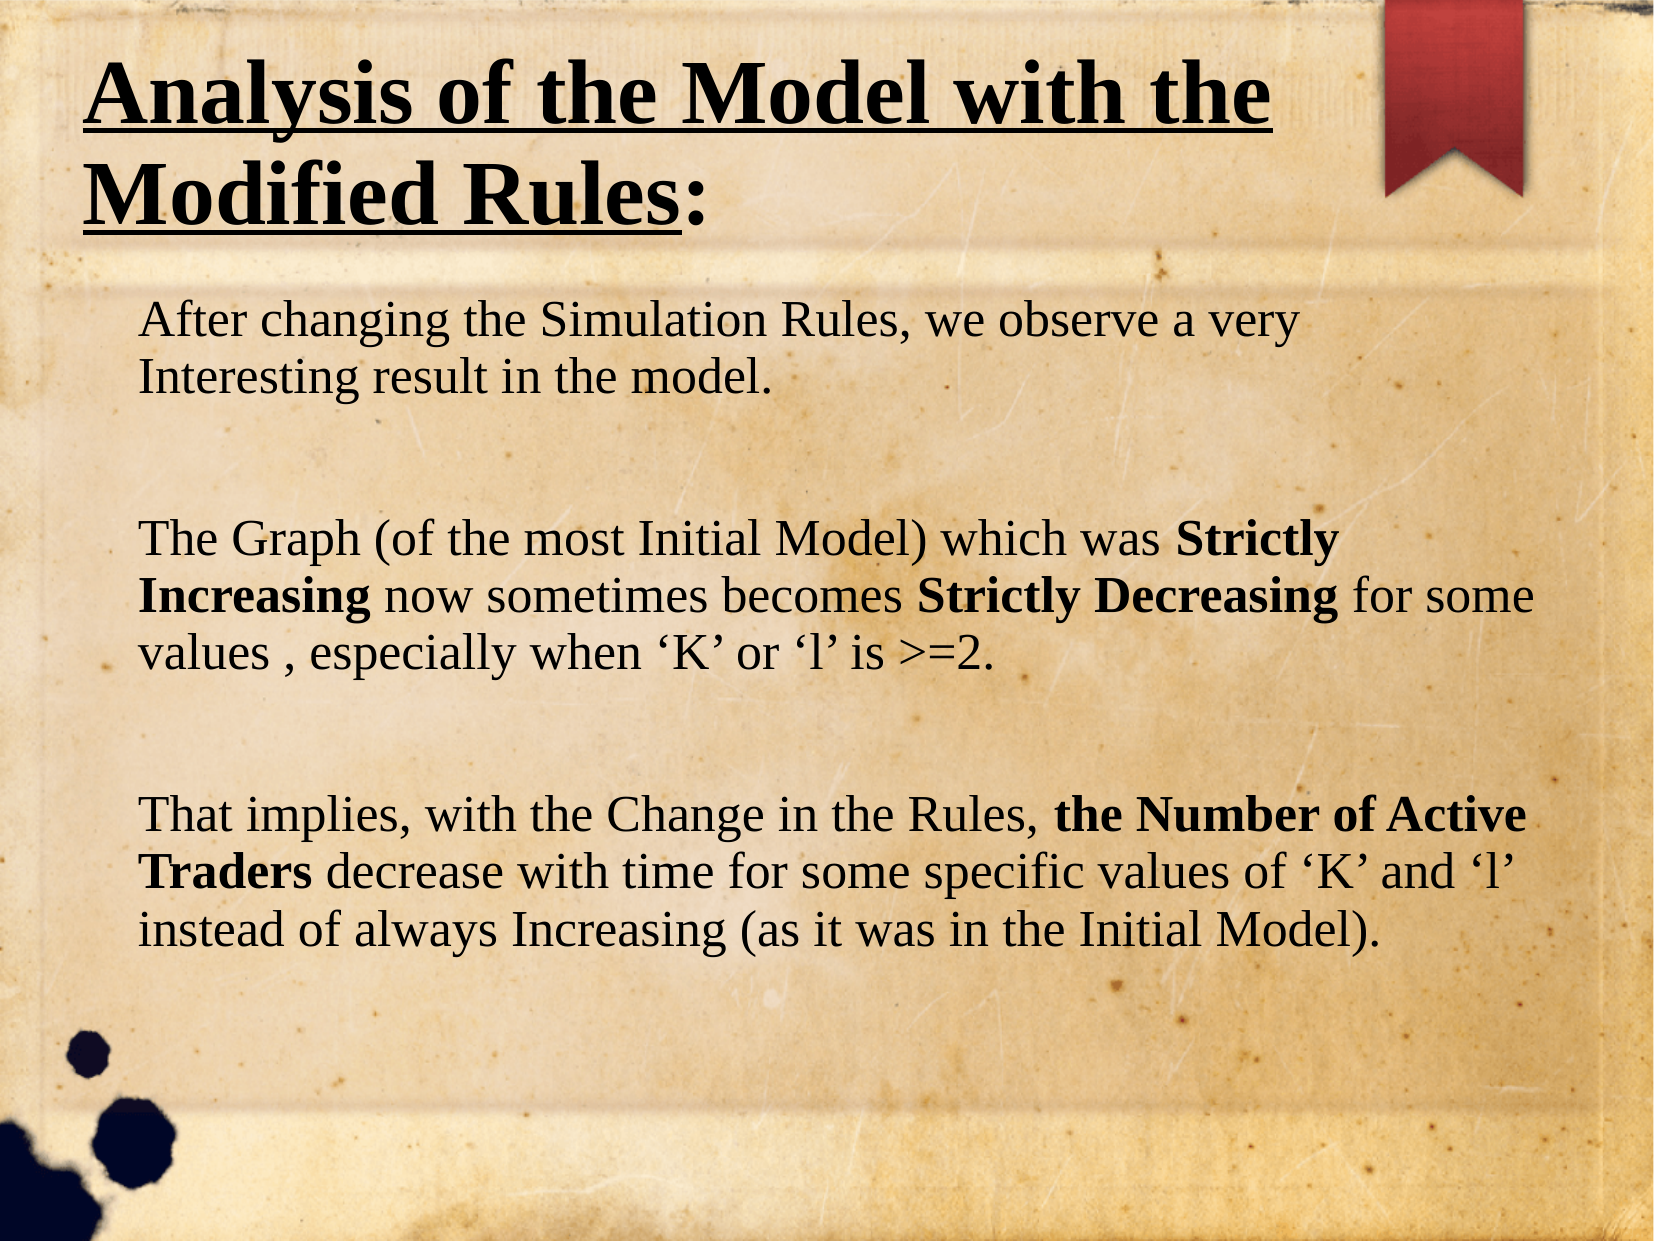

# Analysis of the Model with the Modified Rules:
After changing the Simulation Rules, we observe a very Interesting result in the model.
The Graph (of the most Initial Model) which was Strictly Increasing now sometimes becomes Strictly Decreasing for some values , especially when ‘K’ or ‘l’ is >=2.
That implies, with the Change in the Rules, the Number of Active Traders decrease with time for some specific values of ‘K’ and ‘l’ instead of always Increasing (as it was in the Initial Model).